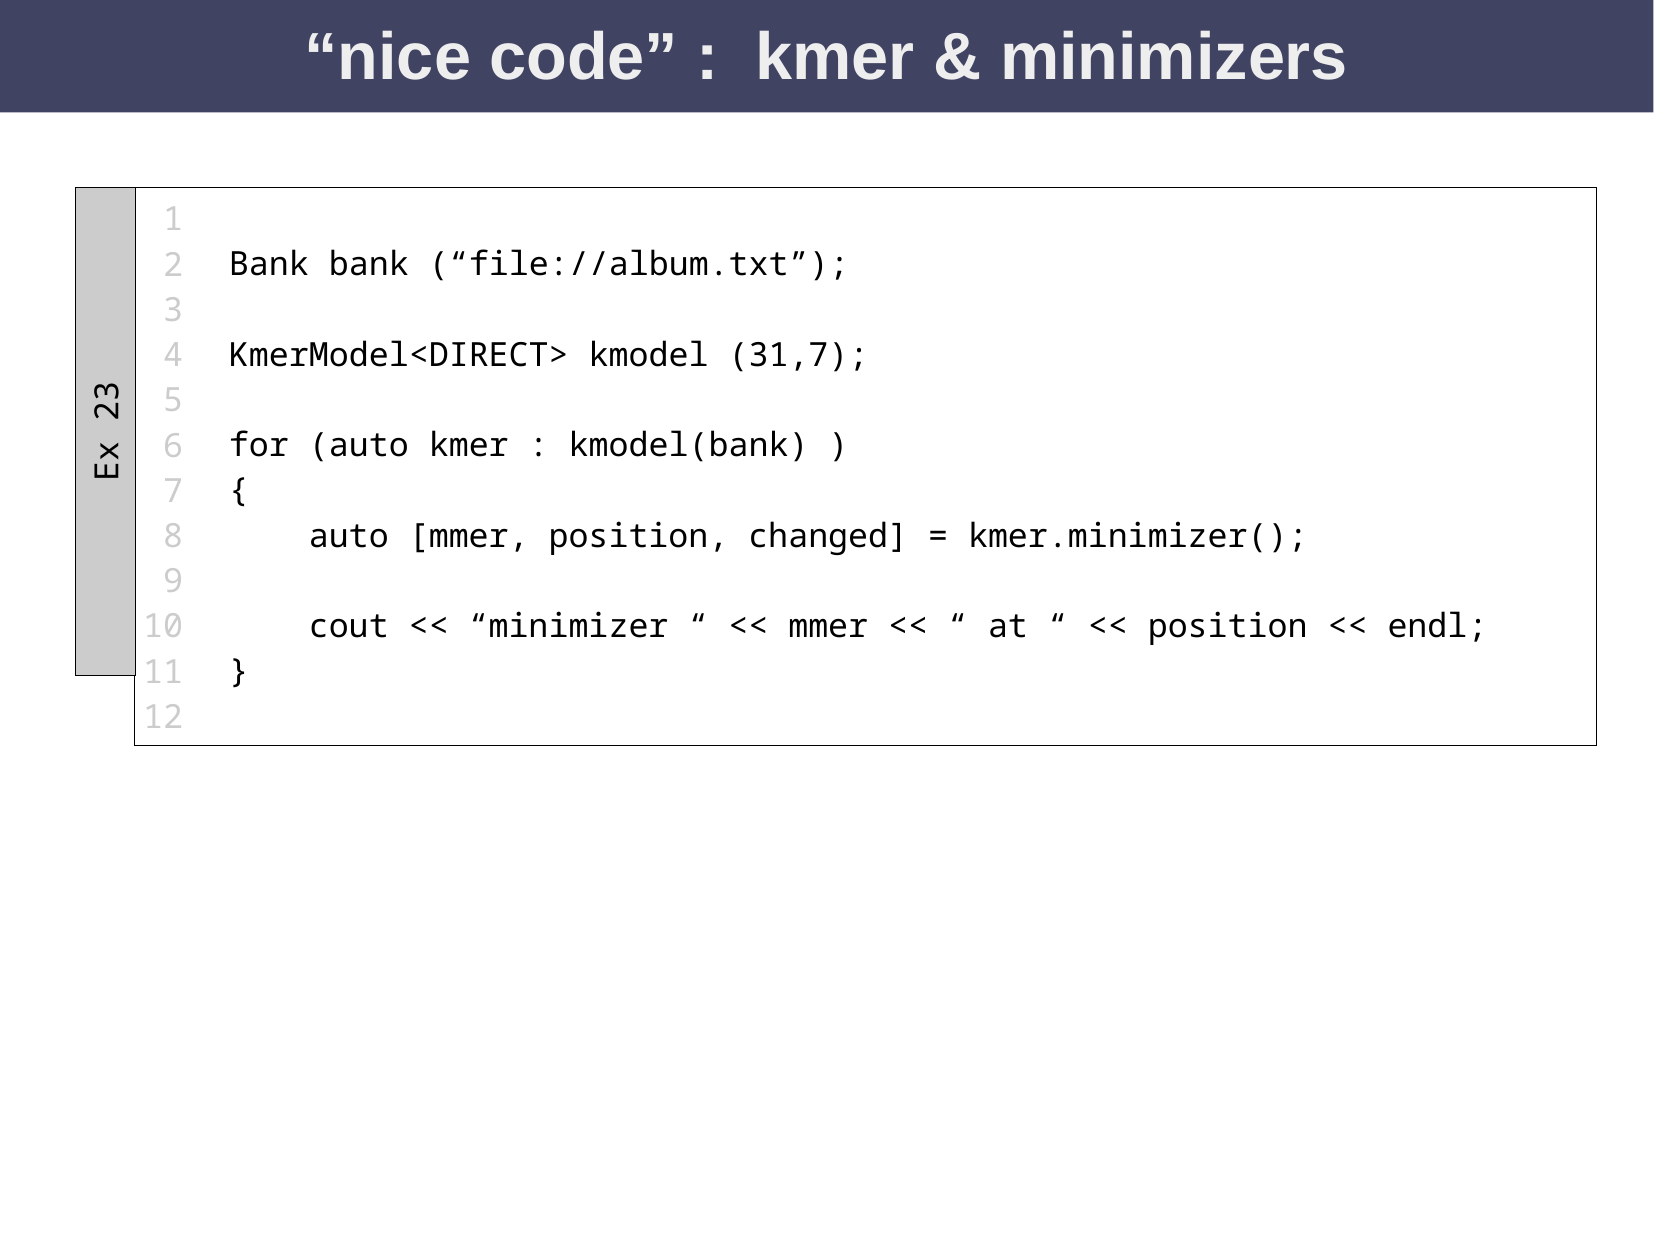

“nice code” : kmer & minimizers
 Bank bank (“file://album.txt”);
 KmerModel<DIRECT> kmodel (31,7);
 for (auto kmer : kmodel(bank) )
 {
 auto [mmer, position, changed] = kmer.minimizer();
 cout << “minimizer “ << mmer << “ at “ << position << endl;
 }
 1
 2
 3
 4
 5
 6
 7
 8
 9
10
11
12
Ex 23